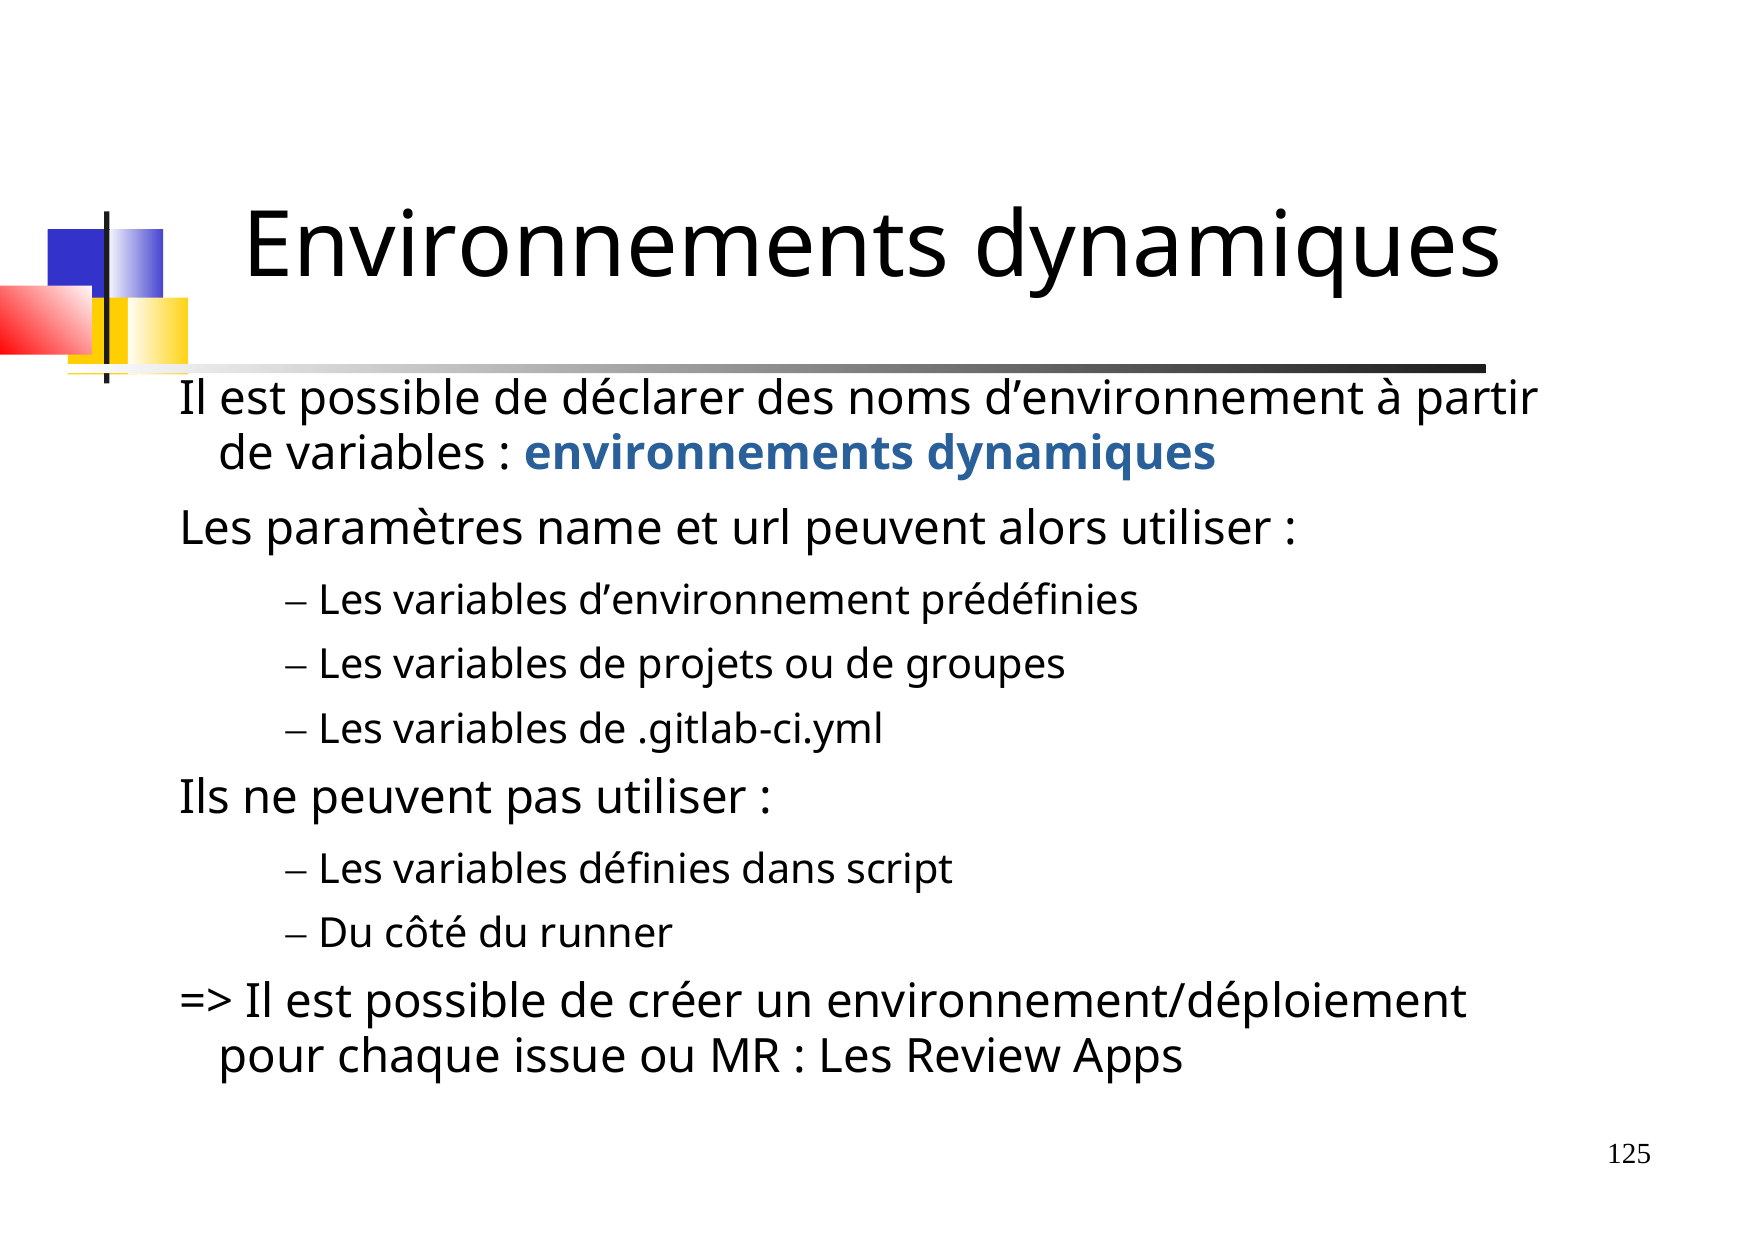

# Environnements dynamiques
Il est possible de déclarer des noms d’environnement à partir de variables : environnements dynamiques
Les paramètres name et url peuvent alors utiliser :
Les variables d’environnement prédéfinies
Les variables de projets ou de groupes
Les variables de .gitlab-ci.yml
Ils ne peuvent pas utiliser :
Les variables définies dans script
Du côté du runner
=> Il est possible de créer un environnement/déploiement pour chaque issue ou MR : Les Review Apps